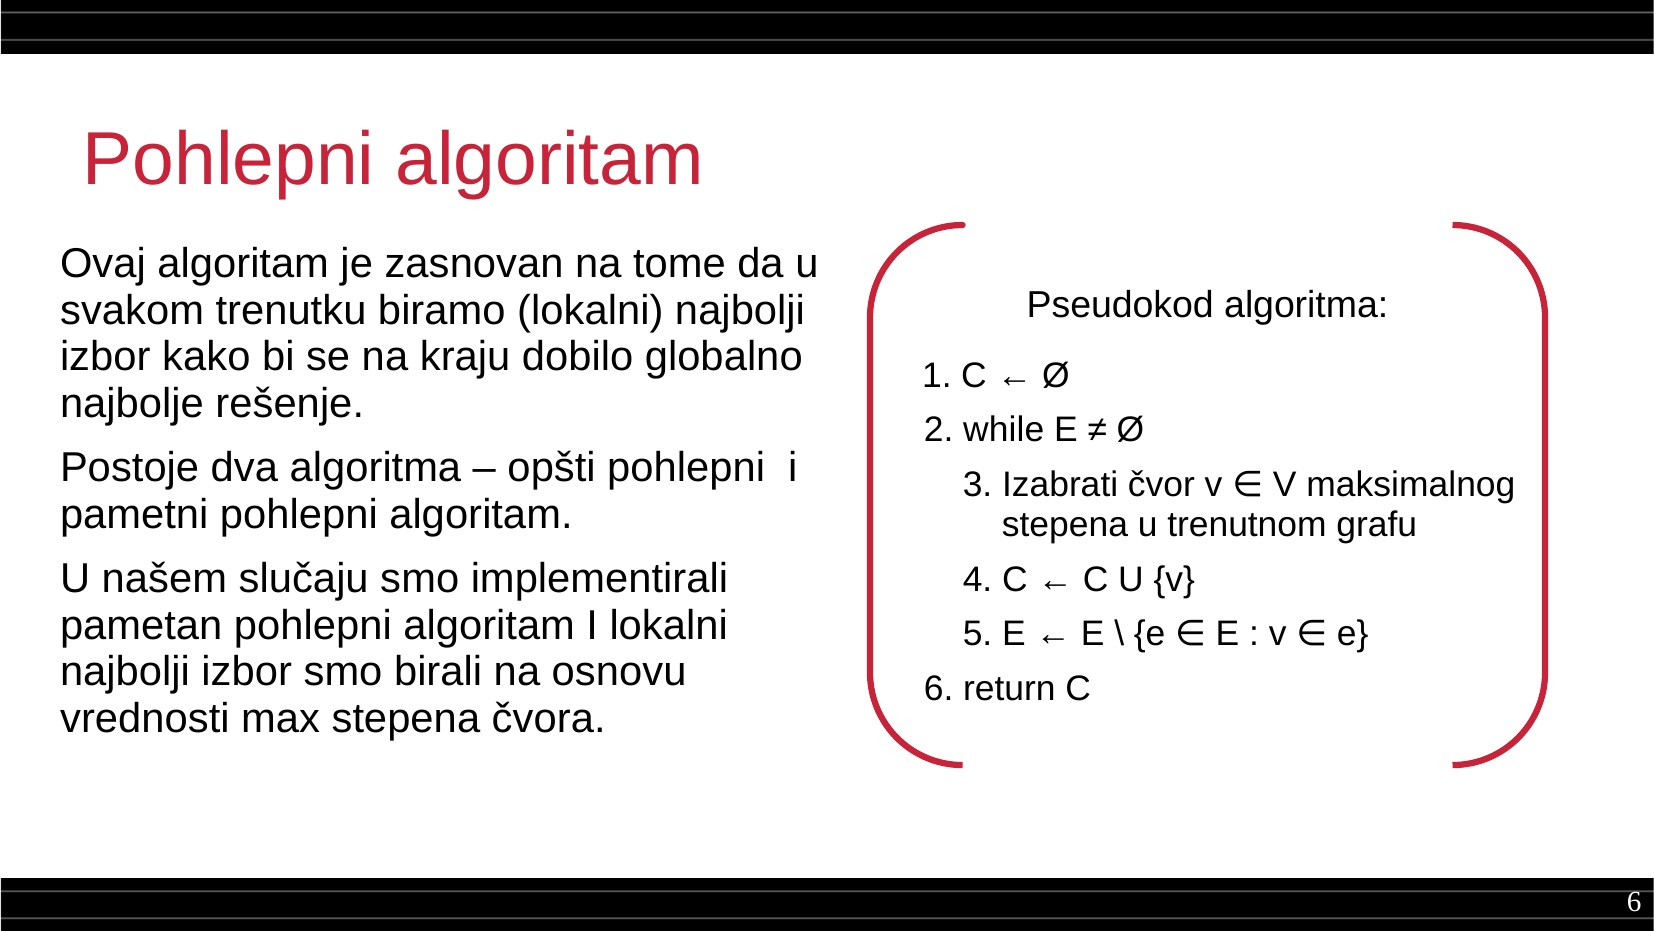

# Pohlepni algoritam
Ovaj algoritam je zasnovan na tome da u svakom trenutku biramo (lokalni) najbolji izbor kako bi se na kraju dobilo globalno najbolje rešenje.
Postoje dva algoritma – opšti pohlepni i pametni pohlepni algoritam.
U našem slučaju smo implementirali pametan pohlepni algoritam I lokalni najbolji izbor smo birali na osnovu vrednosti max stepena čvora.
Pseudokod algoritma:
 1. C ← Ø
 2. while E ≠ Ø
 3. Izabrati čvor v ∈ V maksimalnog stepena u trenutnom grafu
 4. C ← C U {v}
 5. E ← E \ {e ∈ E : v ∈ e}
 6. return C